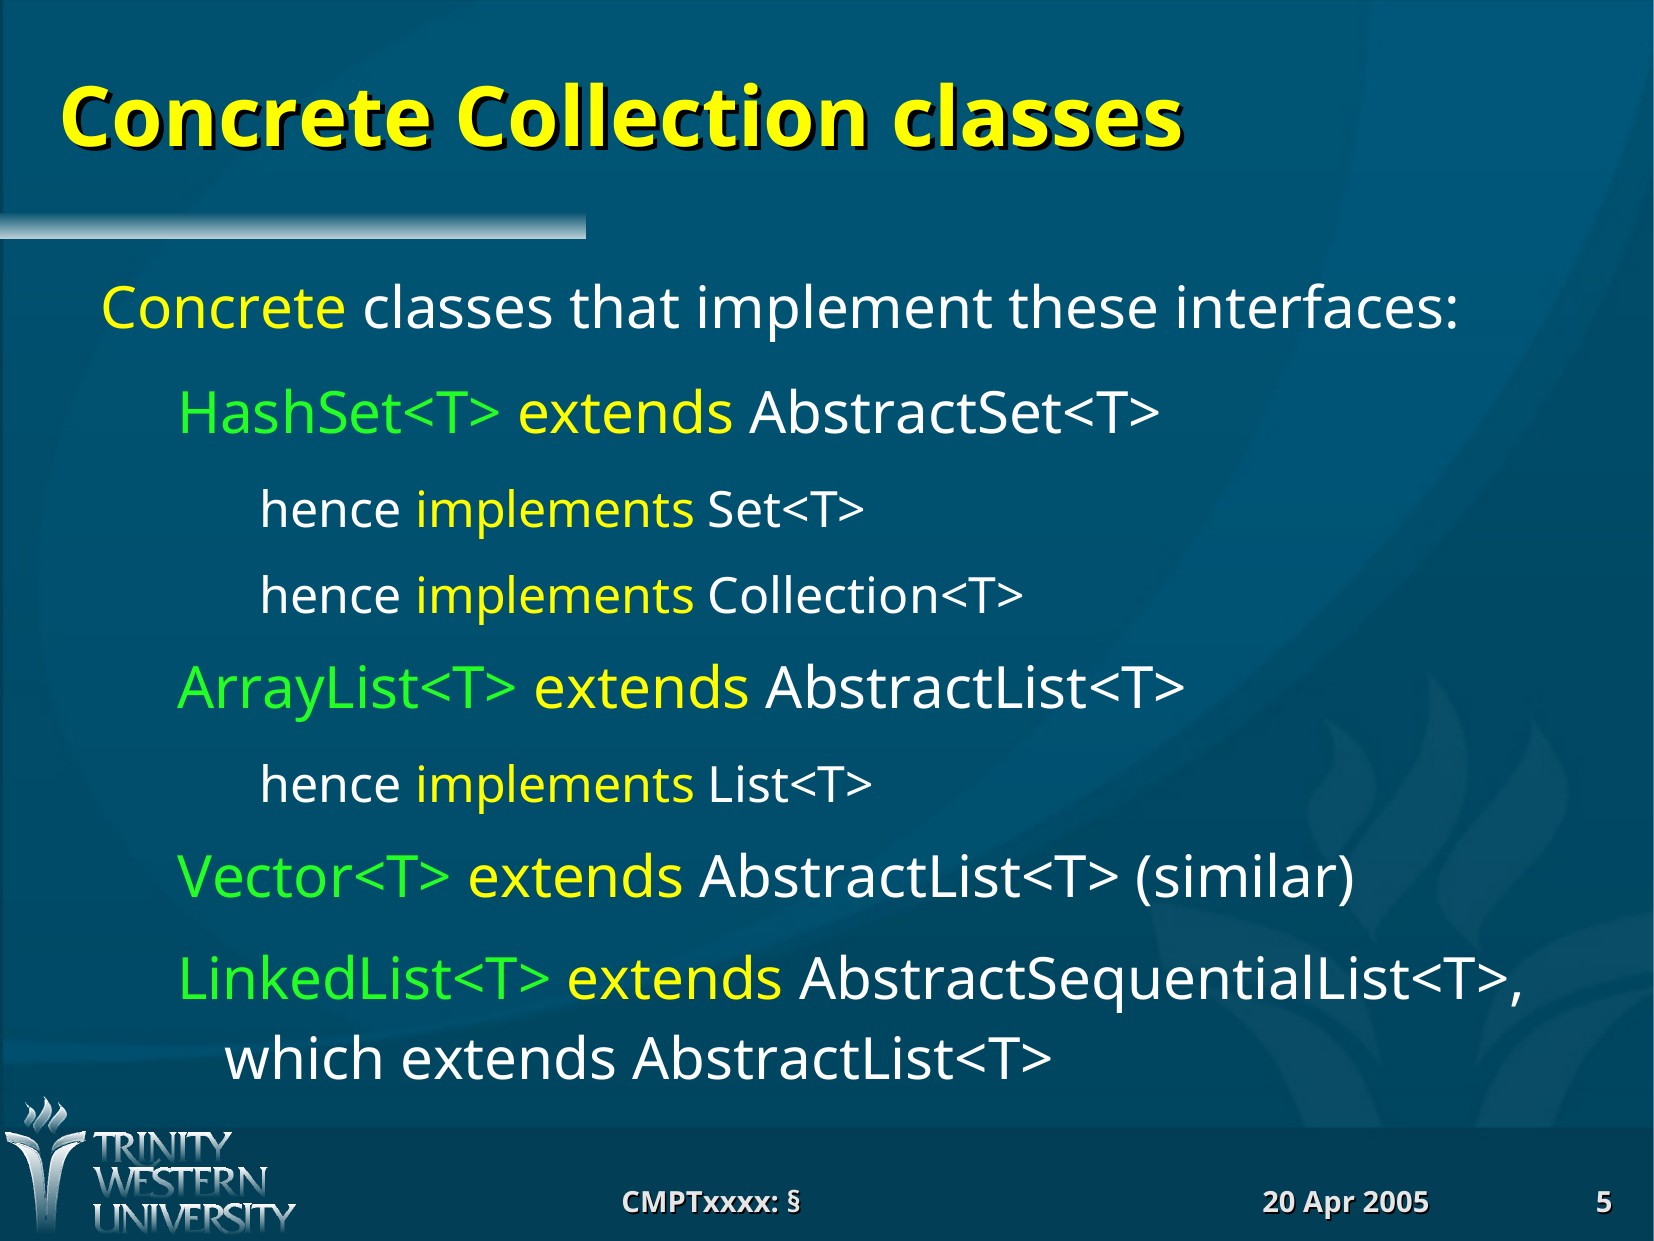

# Concrete Collection classes
Concrete classes that implement these interfaces:
HashSet<T> extends AbstractSet<T>
hence implements Set<T>
hence implements Collection<T>
ArrayList<T> extends AbstractList<T>
hence implements List<T>
Vector<T> extends AbstractList<T> (similar)
LinkedList<T> extends AbstractSequentialList<T>,
which extends AbstractList<T>
CMPTxxxx: §
20 Apr 2005
5